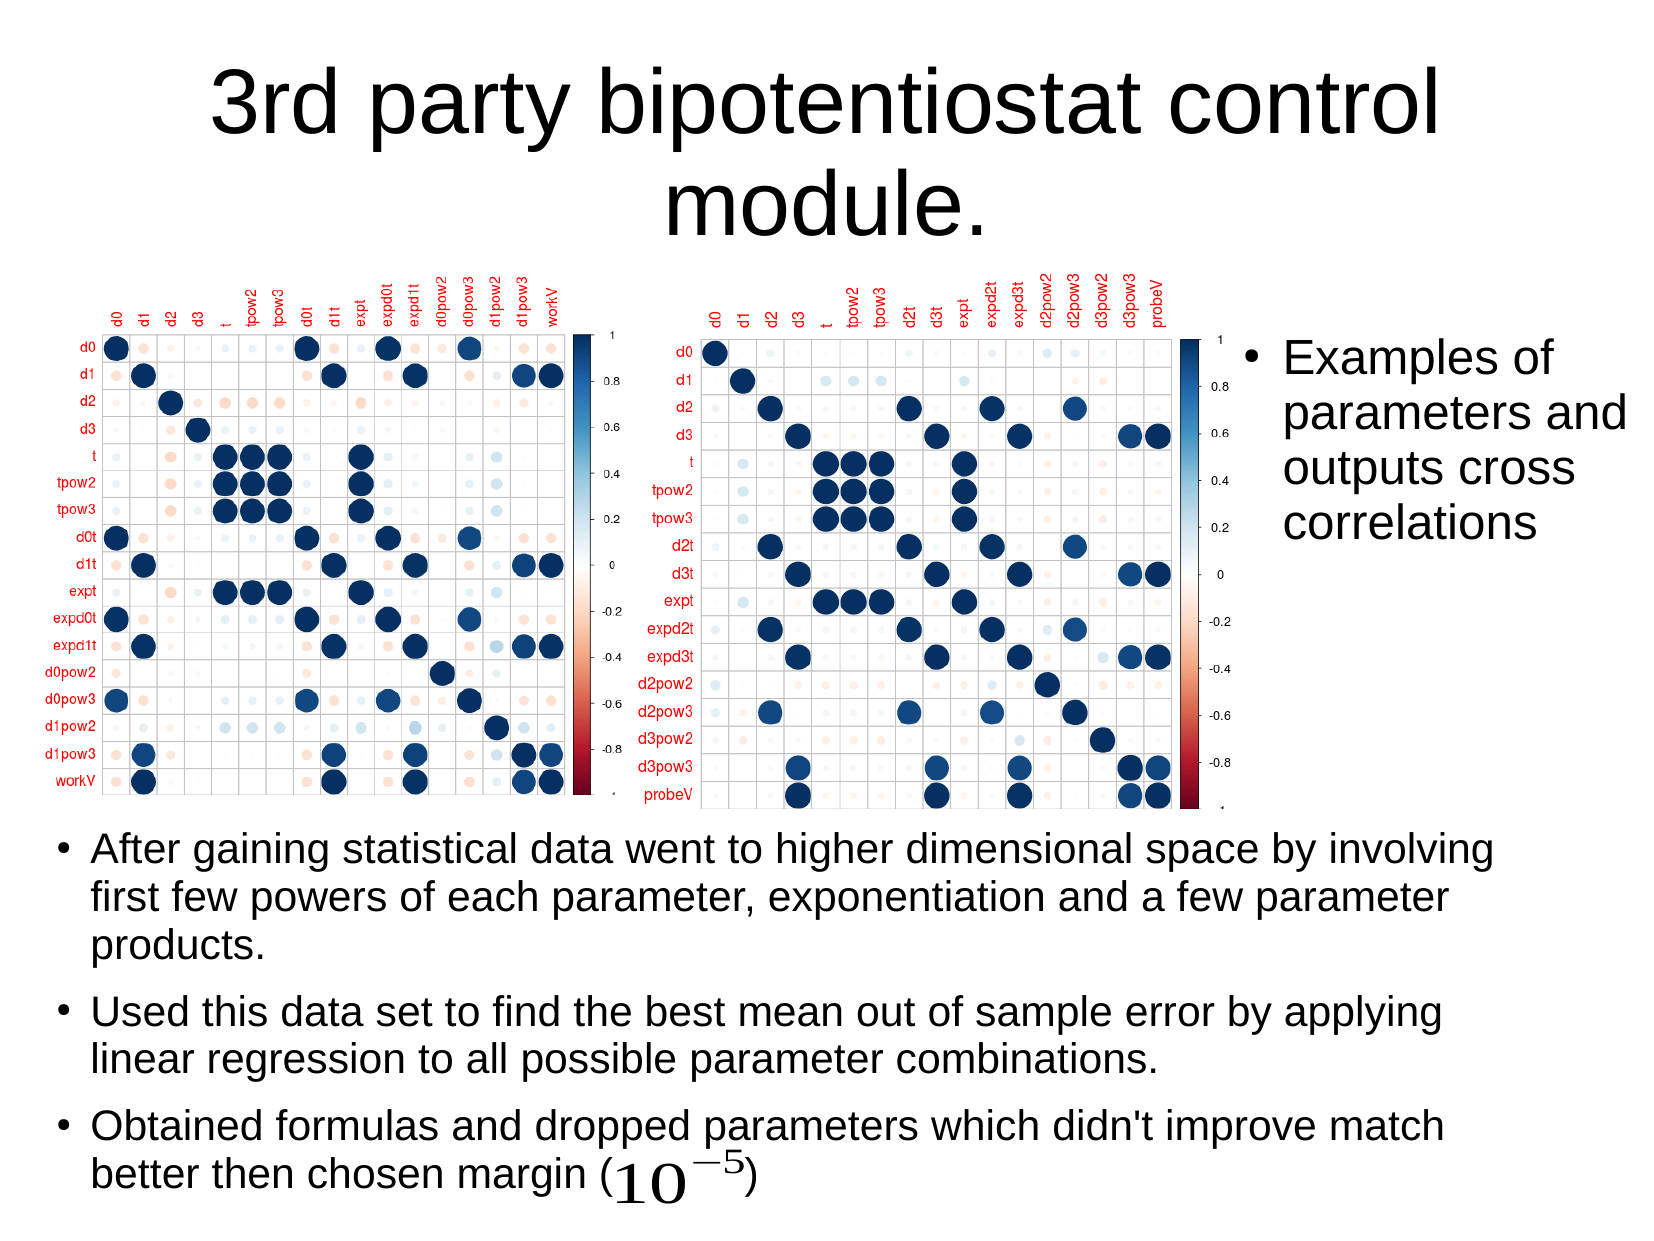

# 3rd party bipotentiostat control module.
Examples of parameters and outputs cross correlations
After gaining statistical data went to higher dimensional space by involving first few powers of each parameter, exponentiation and a few parameter products.
Used this data set to find the best mean out of sample error by applying linear regression to all possible parameter combinations.
Obtained formulas and dropped parameters which didn't improve match better then chosen margin ( )